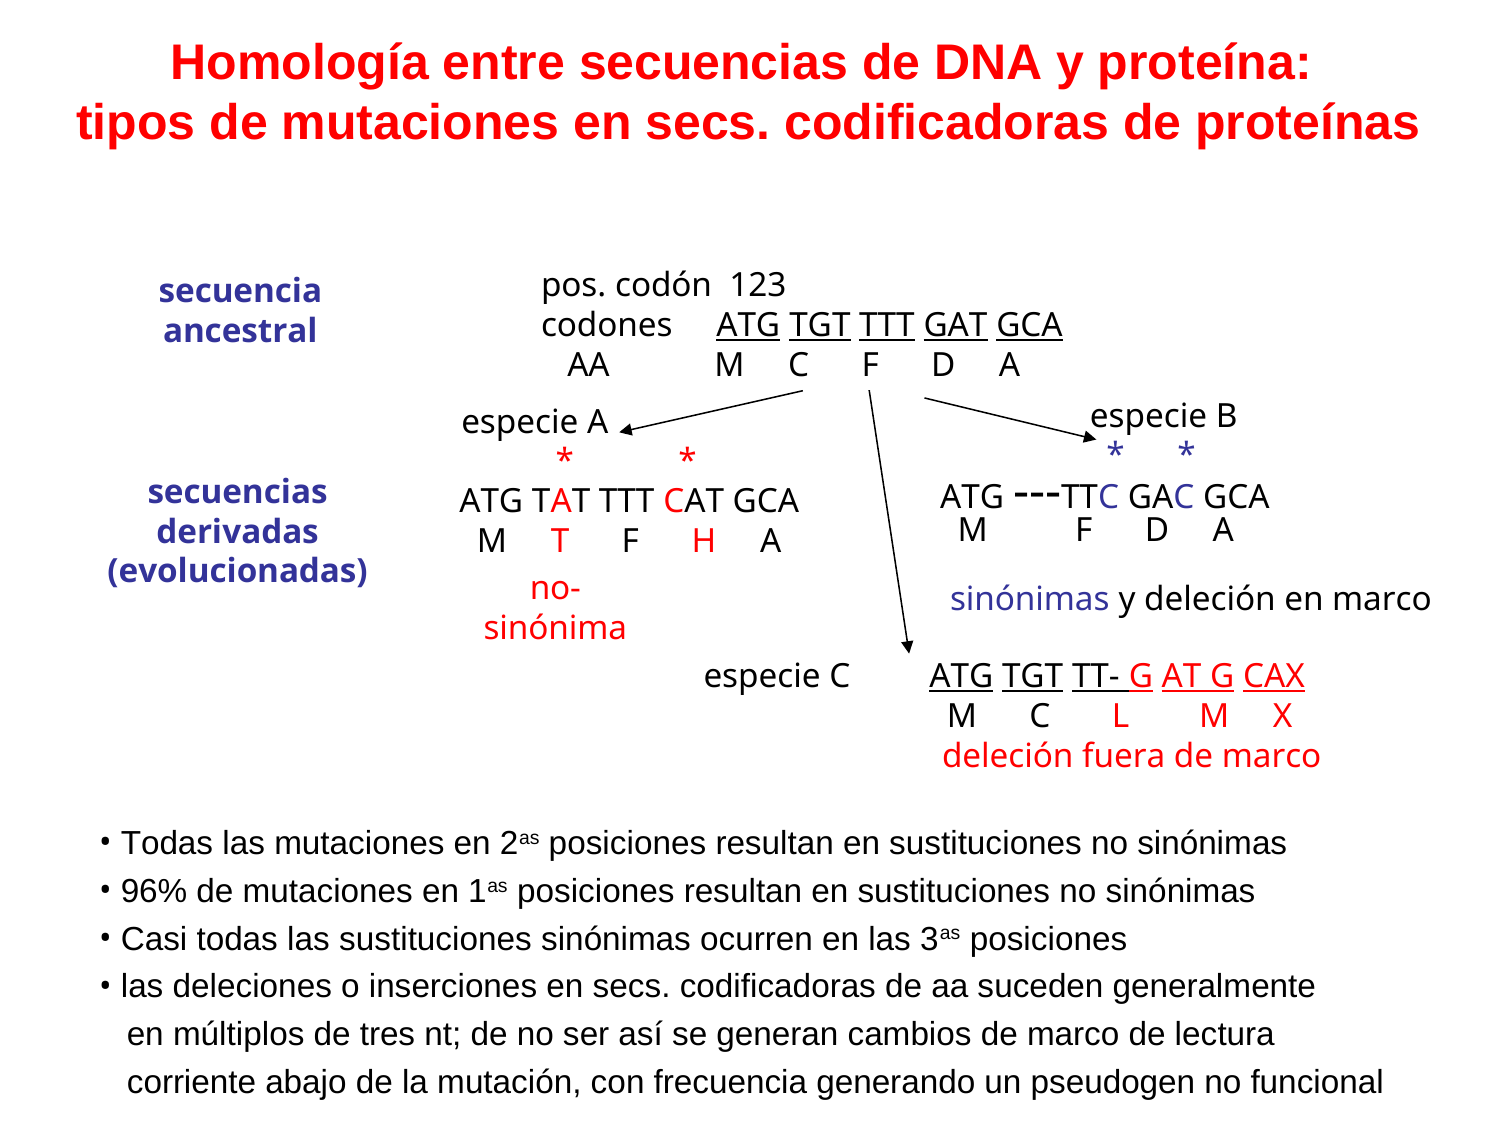

Homología entre secuencias de DNA y proteína:
tipos de mutaciones en secs. codificadoras de proteínas
pos. codón 123
codones ATG TGT TTT GAT GCA
 AA M C F D A
secuencia
ancestral
especie B
 * *
ATG ---TTC GAC GCA
 M F D A
sinónimas y deleción en marco
 * *
ATG TAT TTT CAT GCA
 M T F H A
secuencias
derivadas
(evolucionadas)
no-
sinónima
especie A
ATG TGT TT- G AT G CAX
 M C L M X
deleción fuera de marco
especie C
 Todas las mutaciones en 2as posiciones resultan en sustituciones no sinónimas
 96% de mutaciones en 1as posiciones resultan en sustituciones no sinónimas
 Casi todas las sustituciones sinónimas ocurren en las 3as posiciones
 las deleciones o inserciones en secs. codificadoras de aa suceden generalmente
 en múltiplos de tres nt; de no ser así se generan cambios de marco de lectura
 corriente abajo de la mutación, con frecuencia generando un pseudogen no funcional